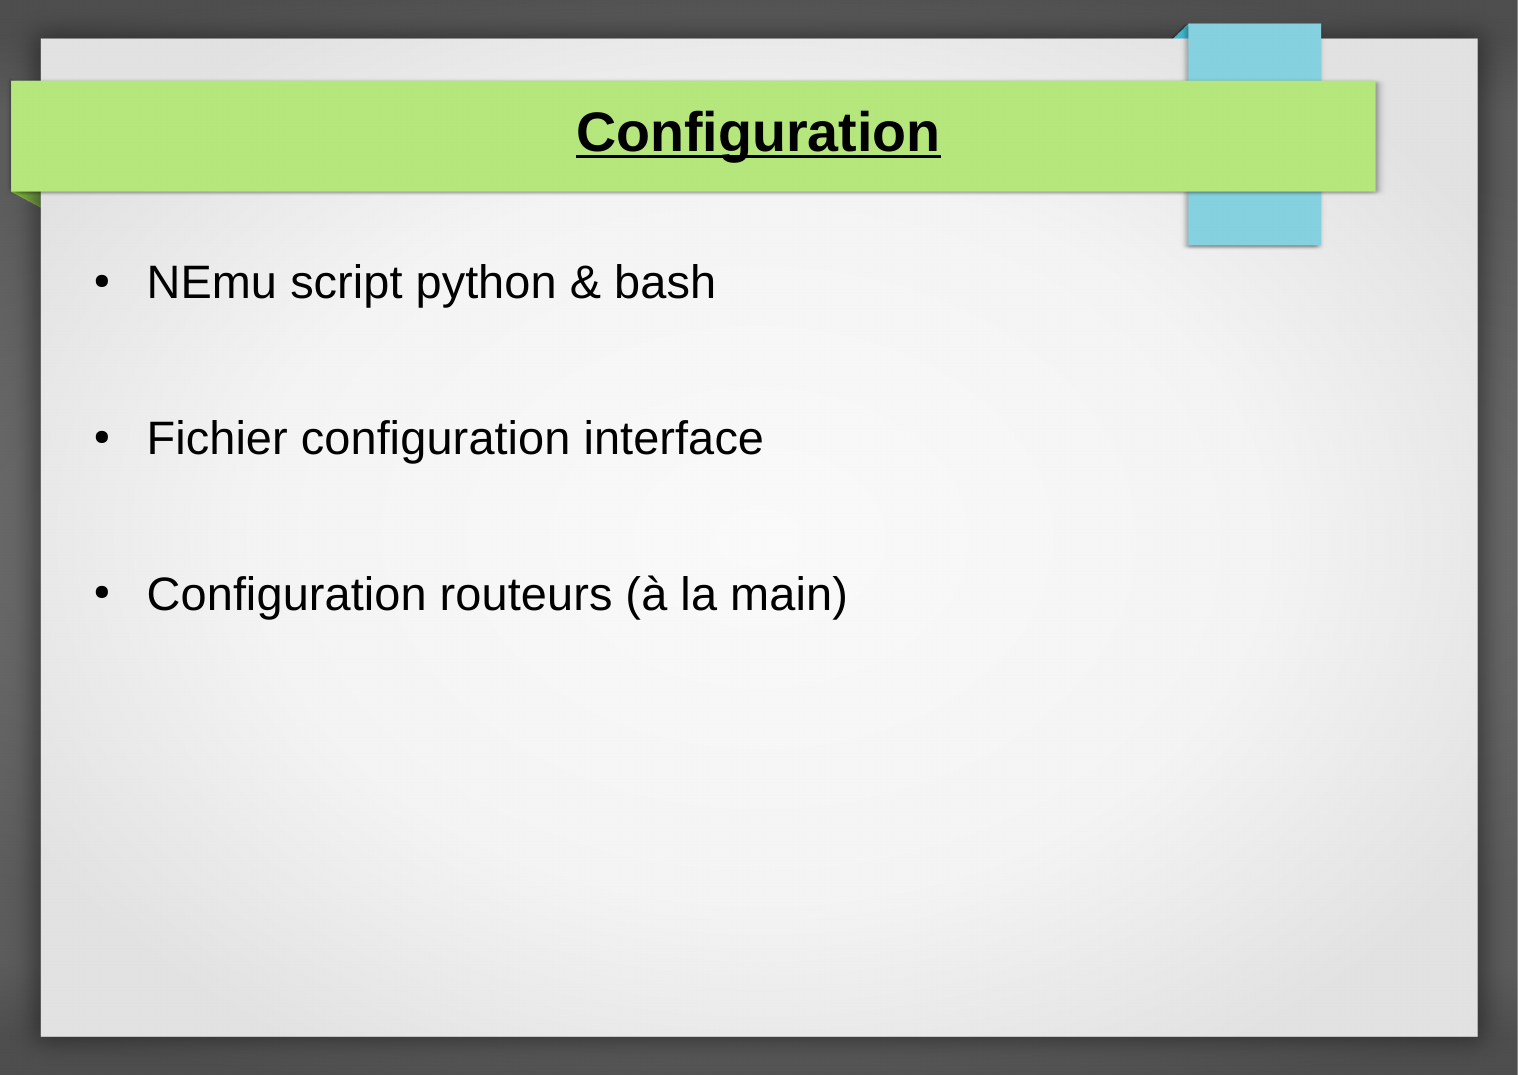

# Configuration
NEmu script python & bash
Fichier configuration interface
Configuration routeurs (à la main)